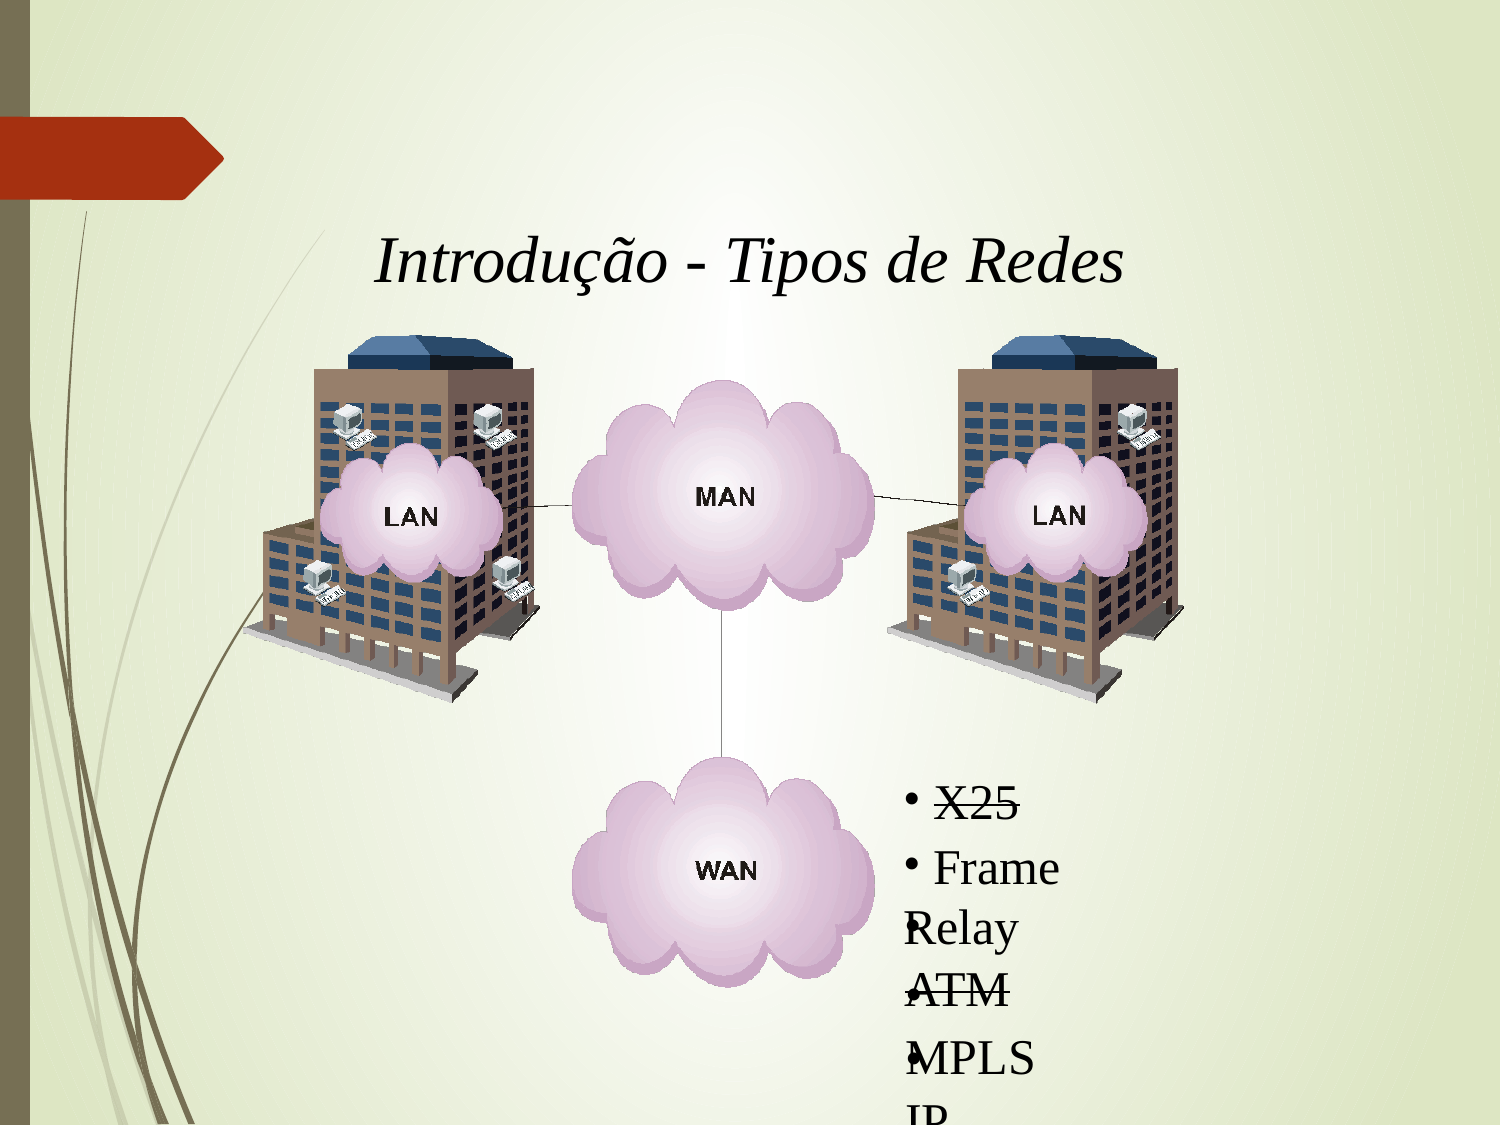

Introdução - Tipos de Redes
 X25
 Frame Relay
 ATM
 MPLS
 IP